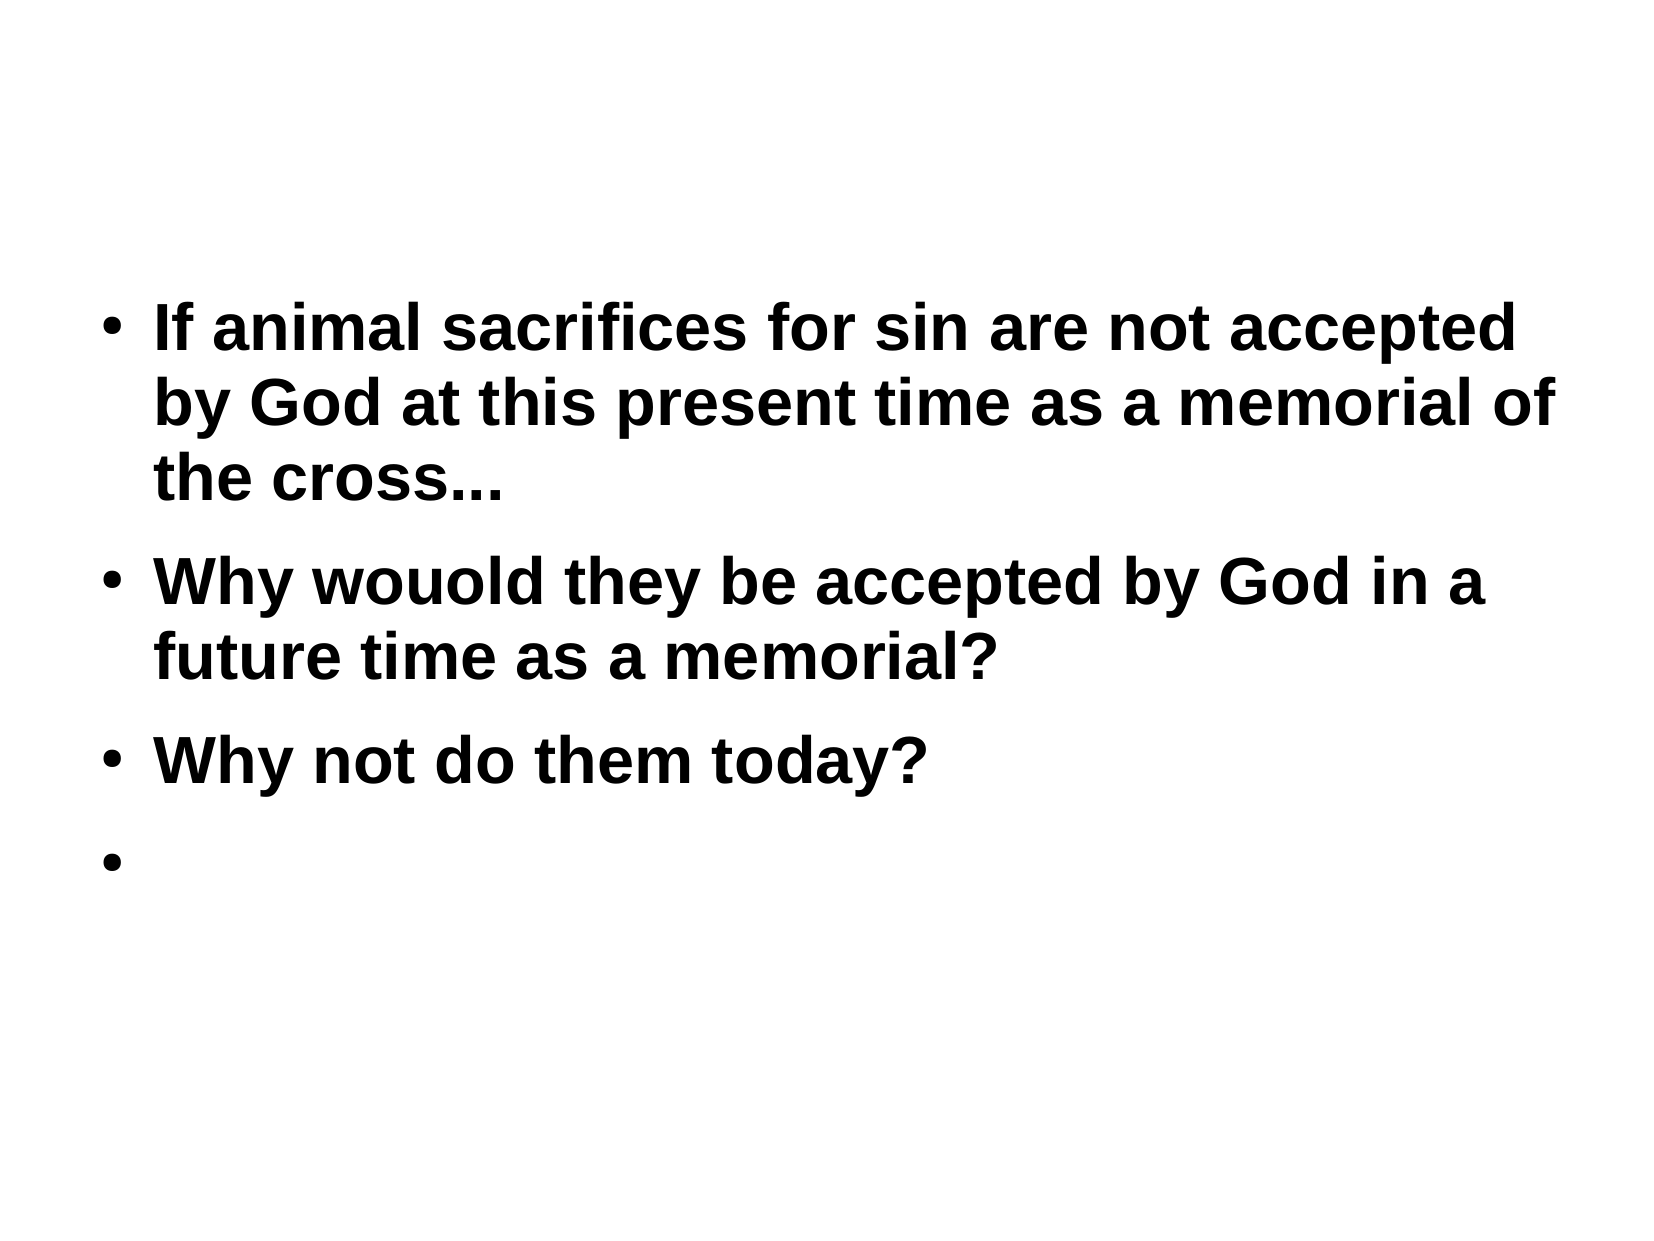

#
If animal sacrifices for sin are not accepted by God at this present time as a memorial of the cross...
Why wouold they be accepted by God in a future time as a memorial?
Why not do them today?